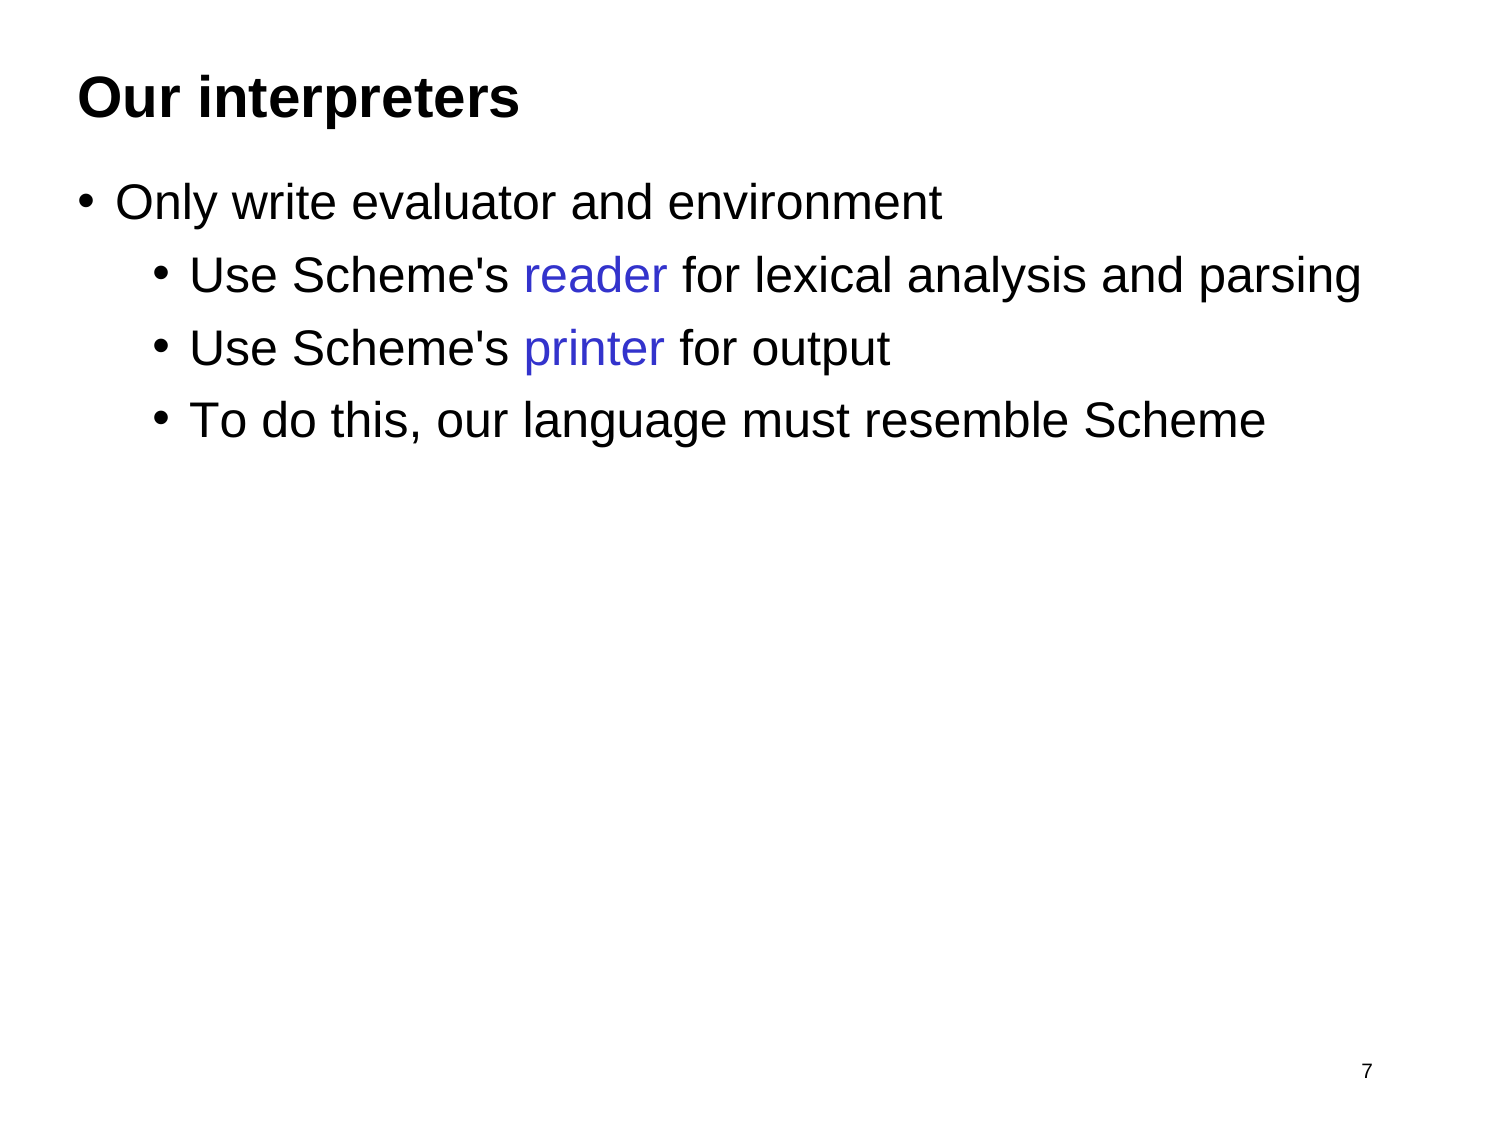

Our interpreters
Only write evaluator and environment
Use Scheme's reader for lexical analysis and parsing
Use Scheme's printer for output
To do this, our language must resemble Scheme